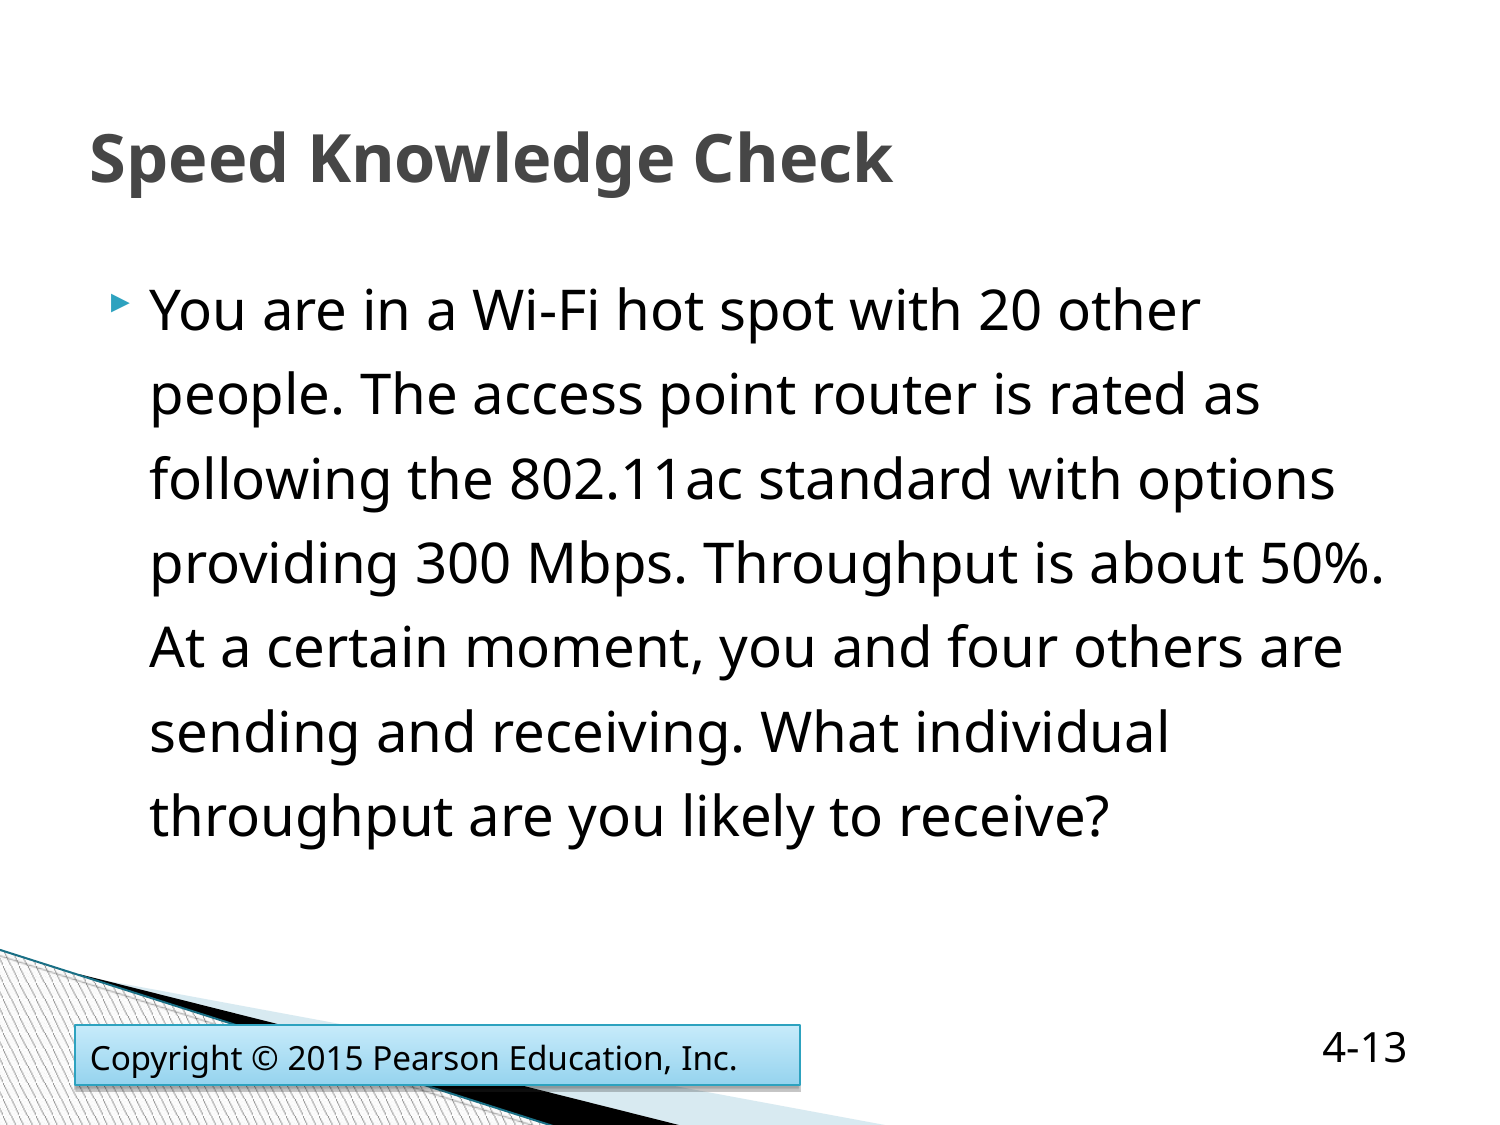

Speed Knowledge Check
# You are in a Wi-Fi hot spot with 20 other people. The access point router is rated as following the 802.11ac standard with options providing 300 Mbps. Throughput is about 50%. At a certain moment, you and four others are sending and receiving. What individual throughput are you likely to receive?
Copyright © 2015 Pearson Education, Inc.